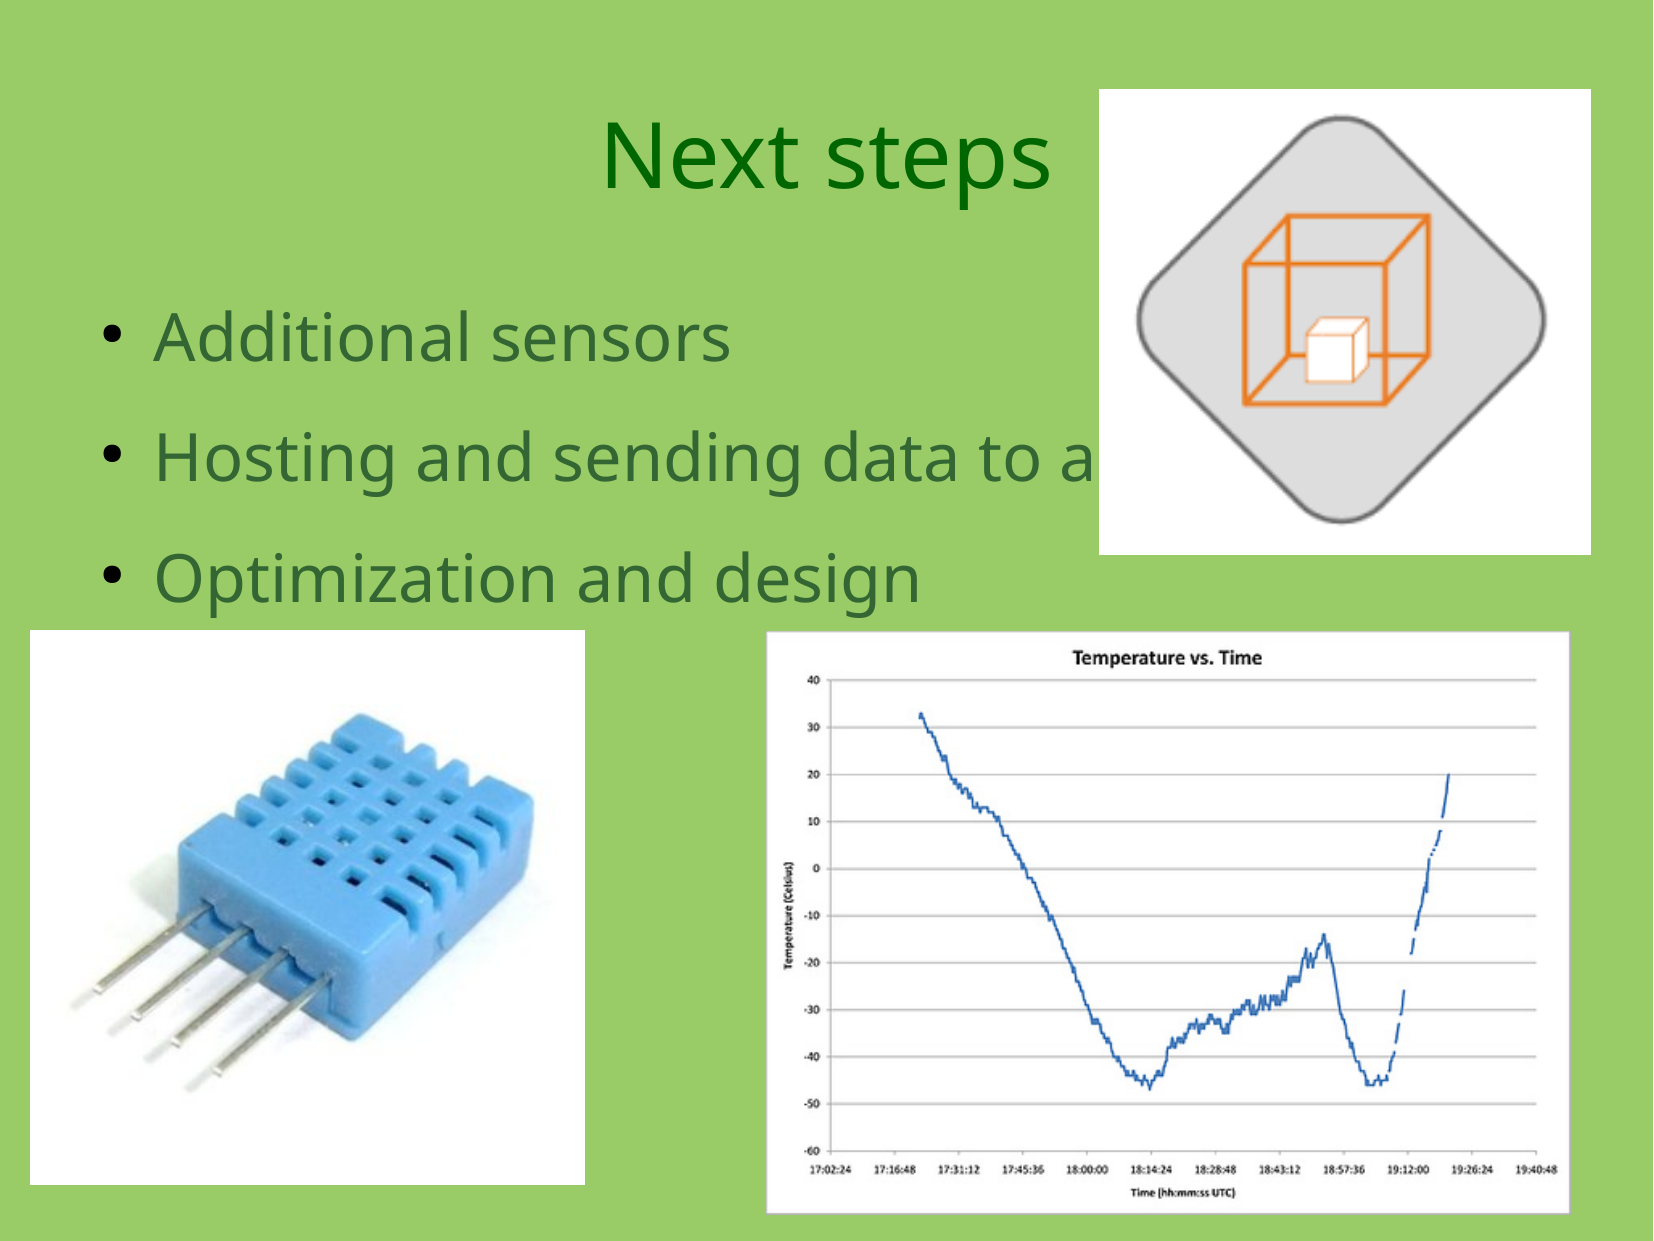

# Next steps
Additional sensors
Hosting and sending data to a server
Optimization and design